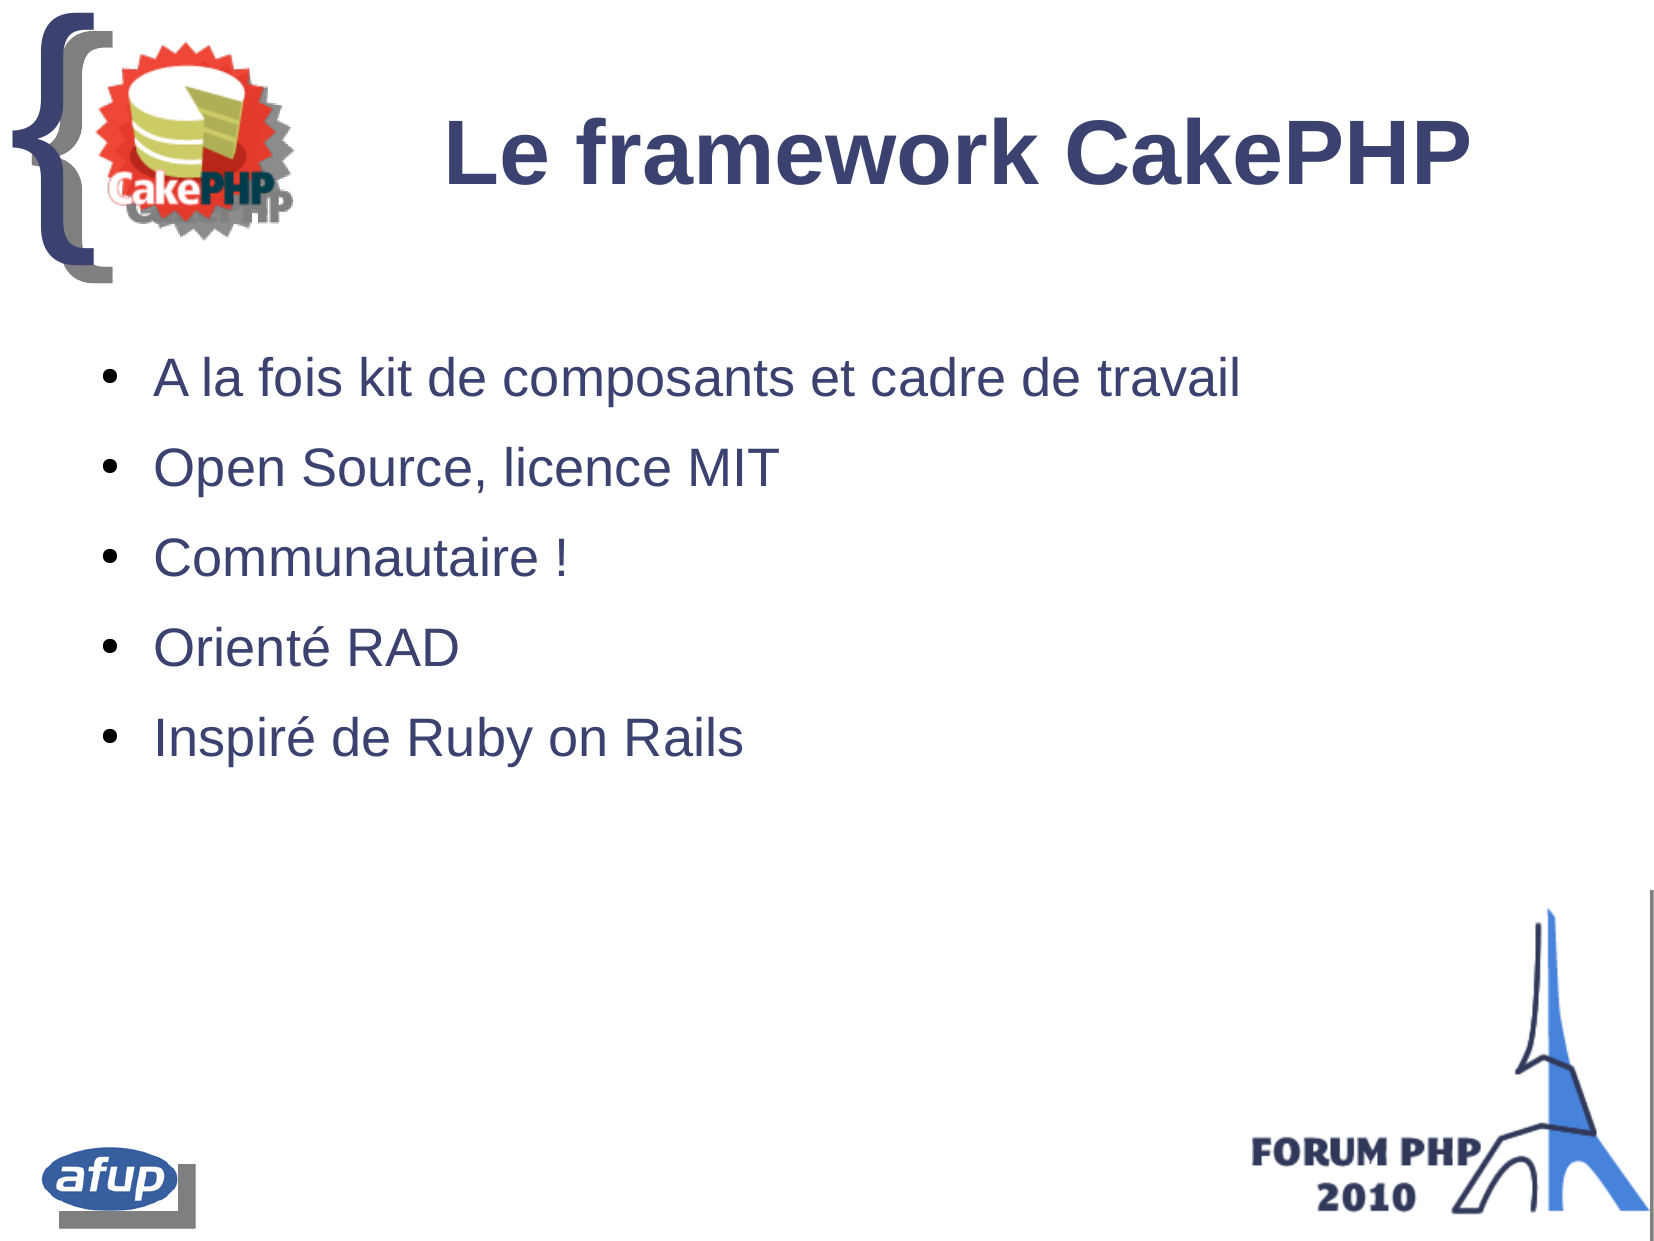

# Le framework CakePHP
A la fois kit de composants et cadre de travail
Open Source, licence MIT
Communautaire !
Orienté RAD
Inspiré de Ruby on Rails